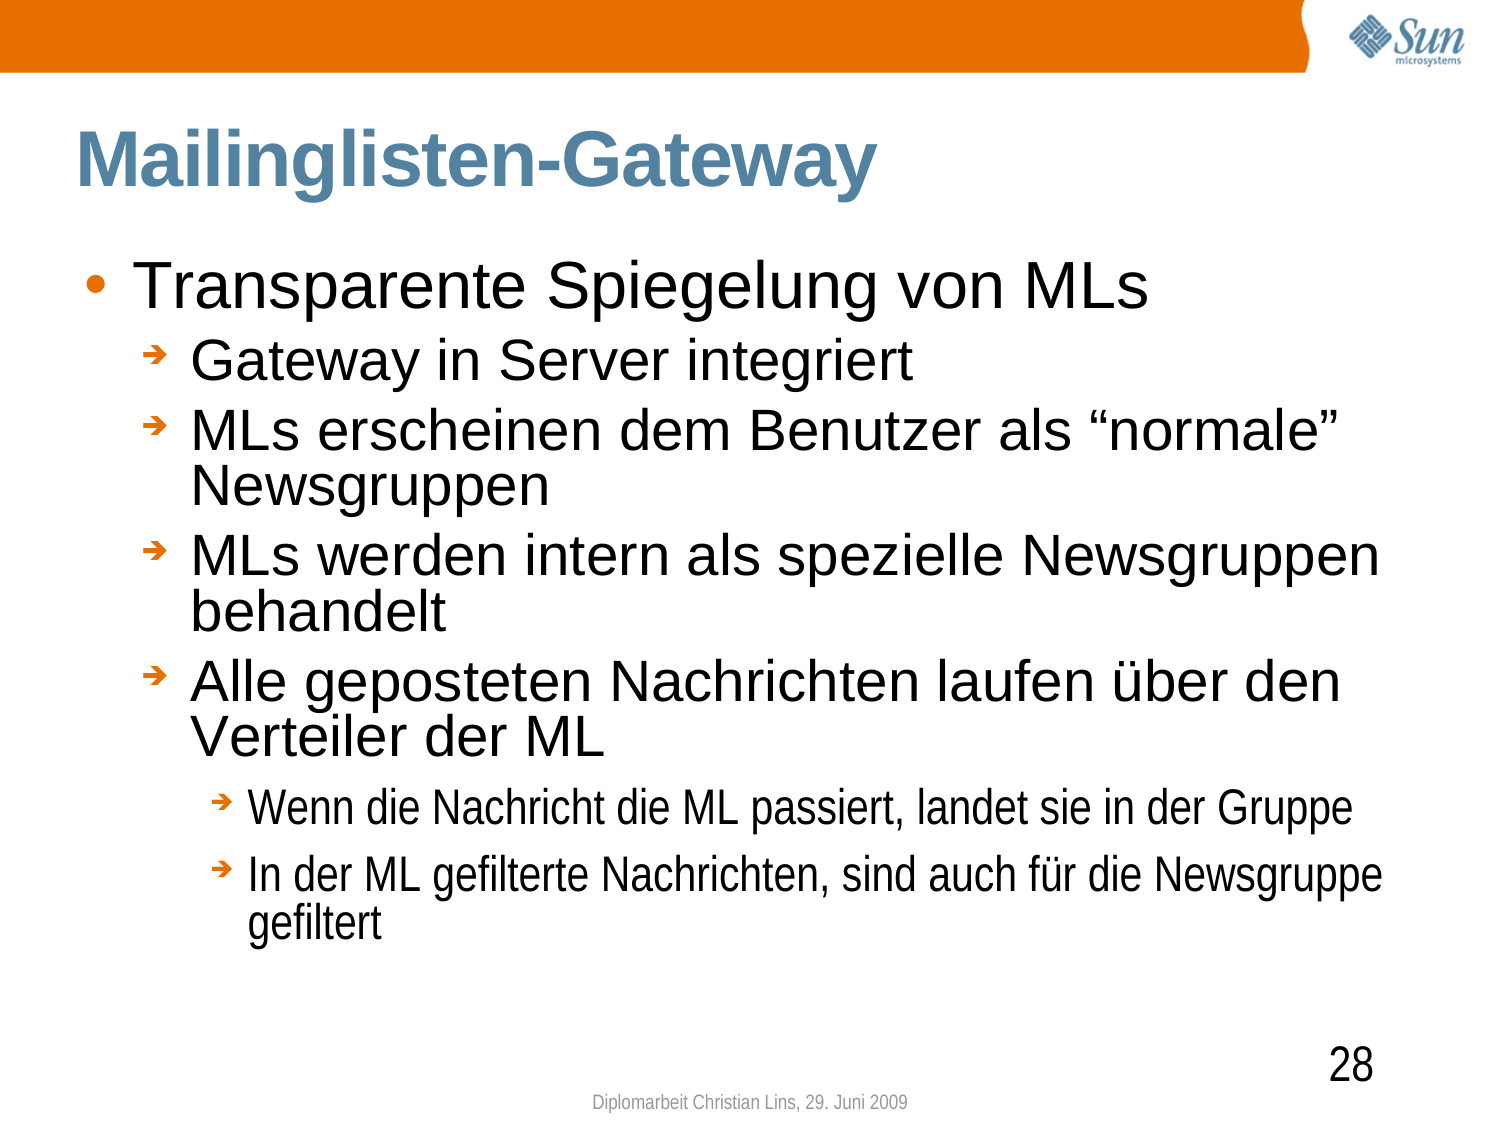

# Mailinglisten-Gateway
Transparente Spiegelung von MLs
Gateway in Server integriert
MLs erscheinen dem Benutzer als “normale” Newsgruppen
MLs werden intern als spezielle Newsgruppen behandelt
Alle geposteten Nachrichten laufen über den Verteiler der ML
Wenn die Nachricht die ML passiert, landet sie in der Gruppe
In der ML gefilterte Nachrichten, sind auch für die Newsgruppe gefiltert